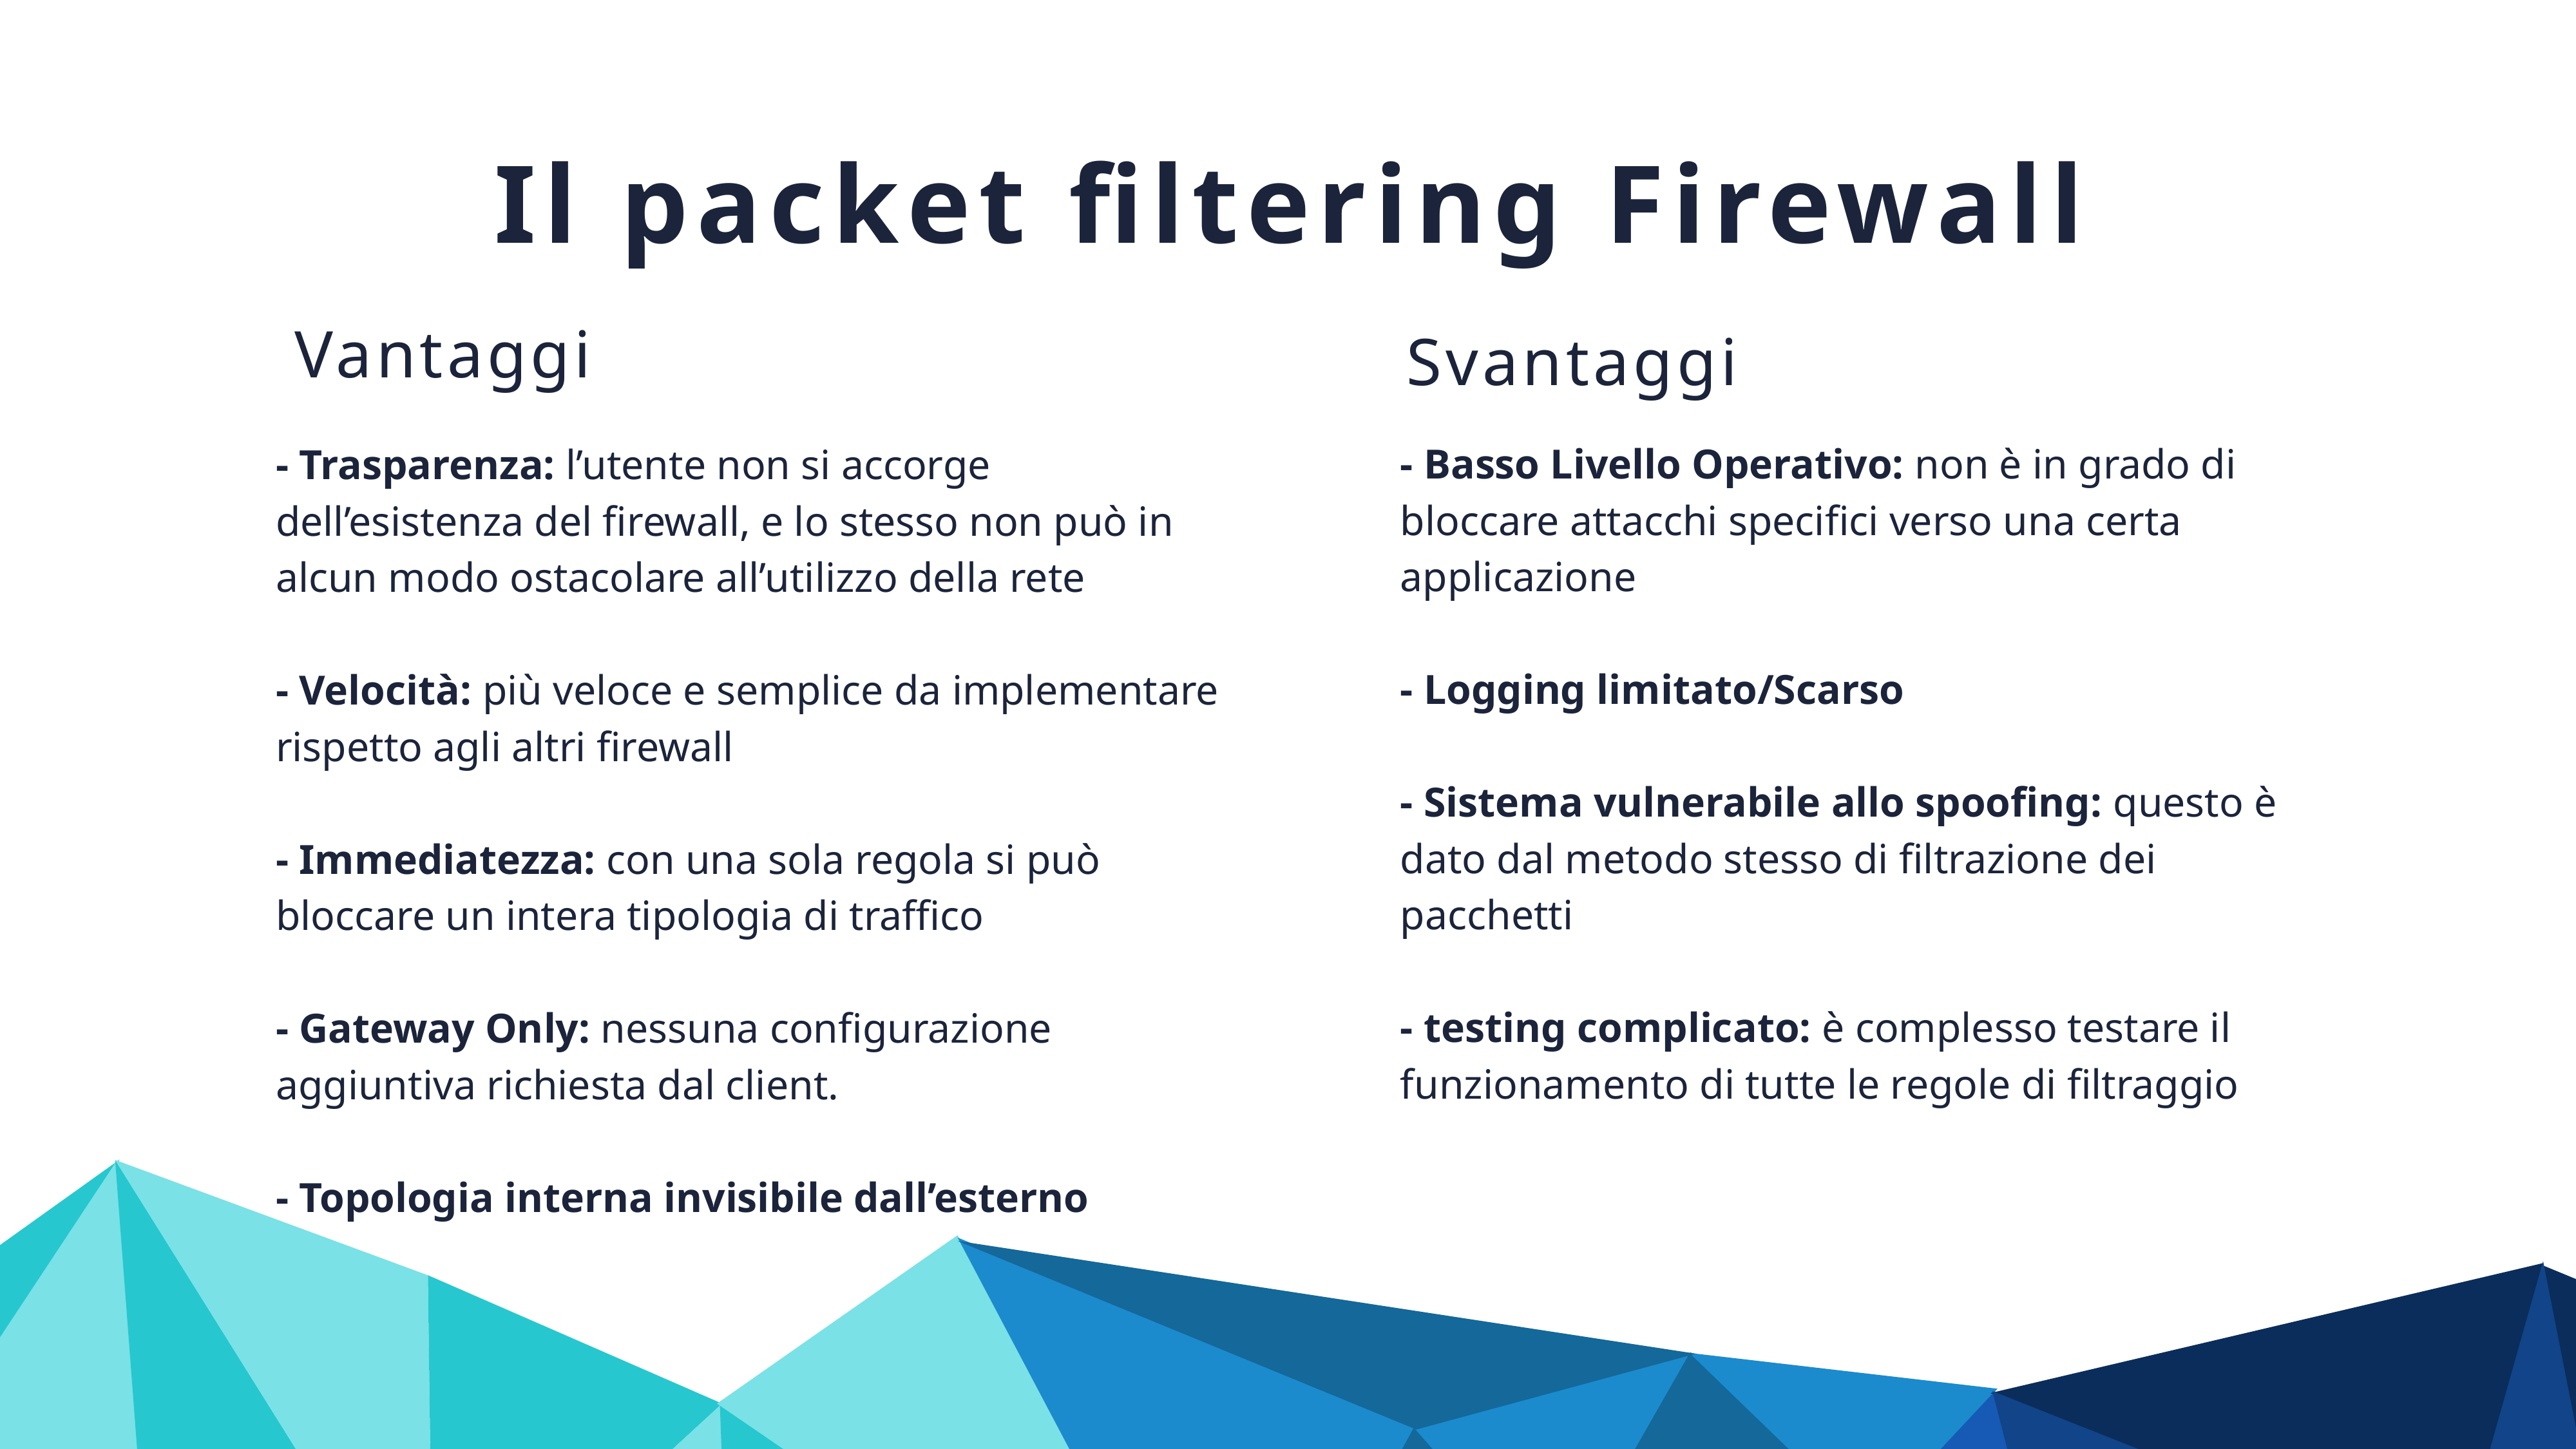

Il packet filtering Firewall
Vantaggi
Svantaggi
- Basso Livello Operativo: non è in grado di bloccare attacchi specifici verso una certa applicazione
- Logging limitato/Scarso
- Sistema vulnerabile allo spoofing: questo è dato dal metodo stesso di filtrazione dei pacchetti
- testing complicato: è complesso testare il funzionamento di tutte le regole di filtraggio
- Trasparenza: l’utente non si accorge dell’esistenza del firewall, e lo stesso non può in alcun modo ostacolare all’utilizzo della rete
- Velocità: più veloce e semplice da implementare rispetto agli altri firewall
- Immediatezza: con una sola regola si può bloccare un intera tipologia di traffico
- Gateway Only: nessuna configurazione aggiuntiva richiesta dal client.
- Topologia interna invisibile dall’esterno